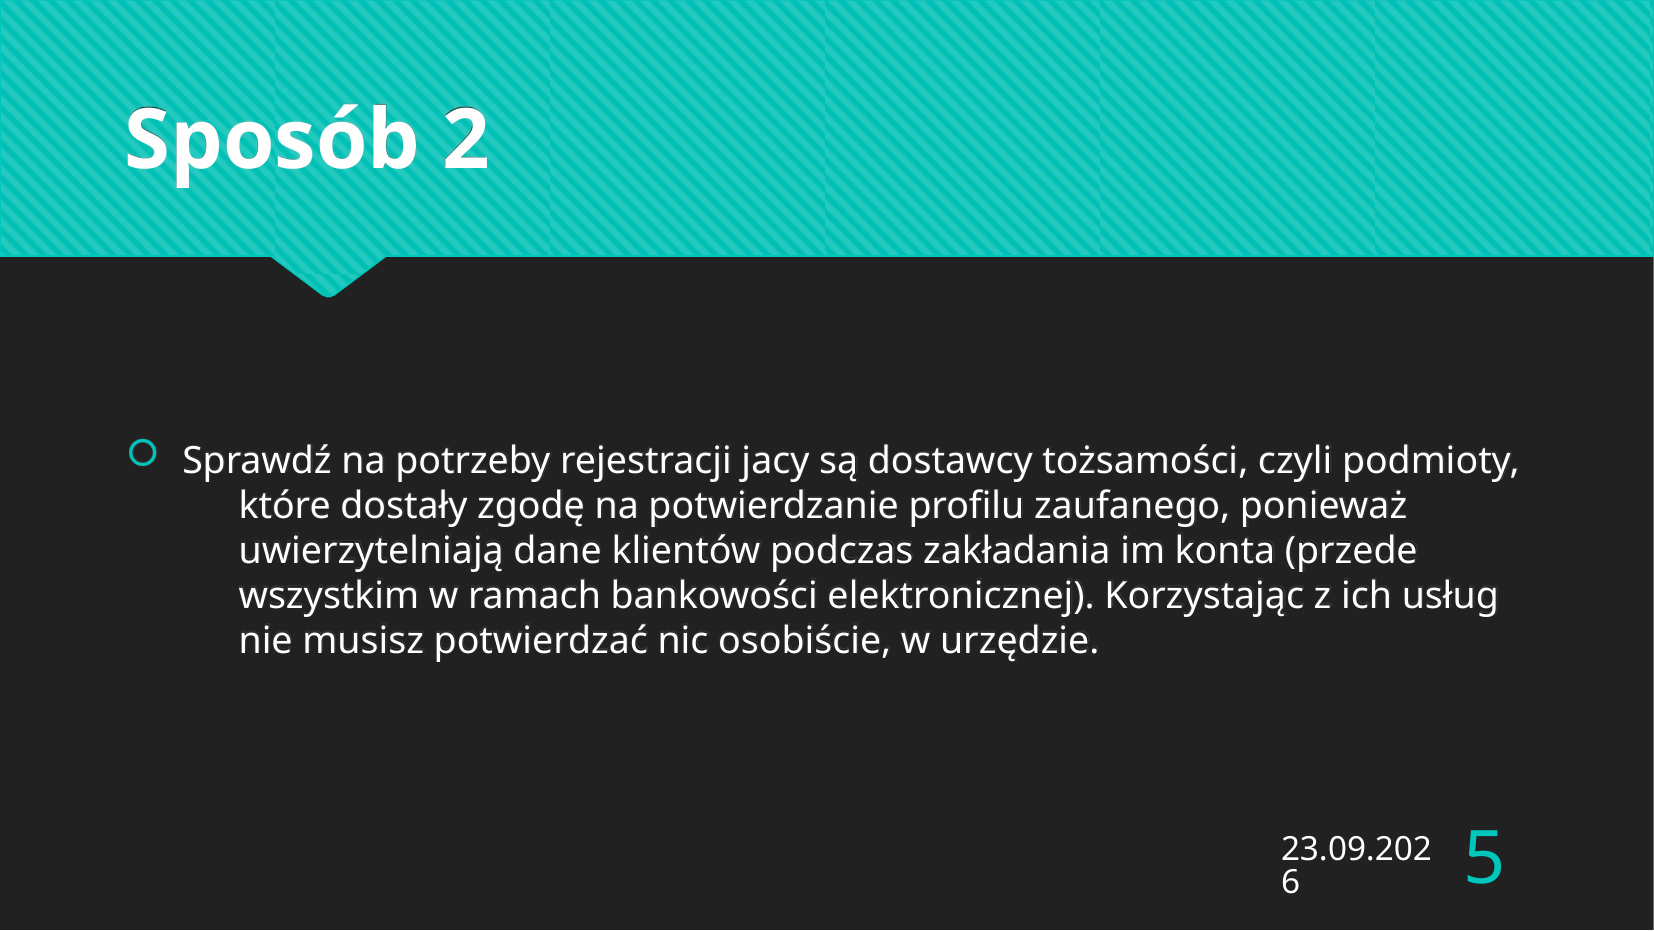

# Sposób 2
Sprawdź na potrzeby rejestracji jacy są dostawcy tożsamości, czyli podmioty, które dostały zgodę na potwierdzanie profilu zaufanego, ponieważ uwierzytelniają dane klientów podczas zakładania im konta (przede wszystkim w ramach bankowości elektronicznej). Korzystając z ich usług nie musisz potwierdzać nic osobiście, w urzędzie.